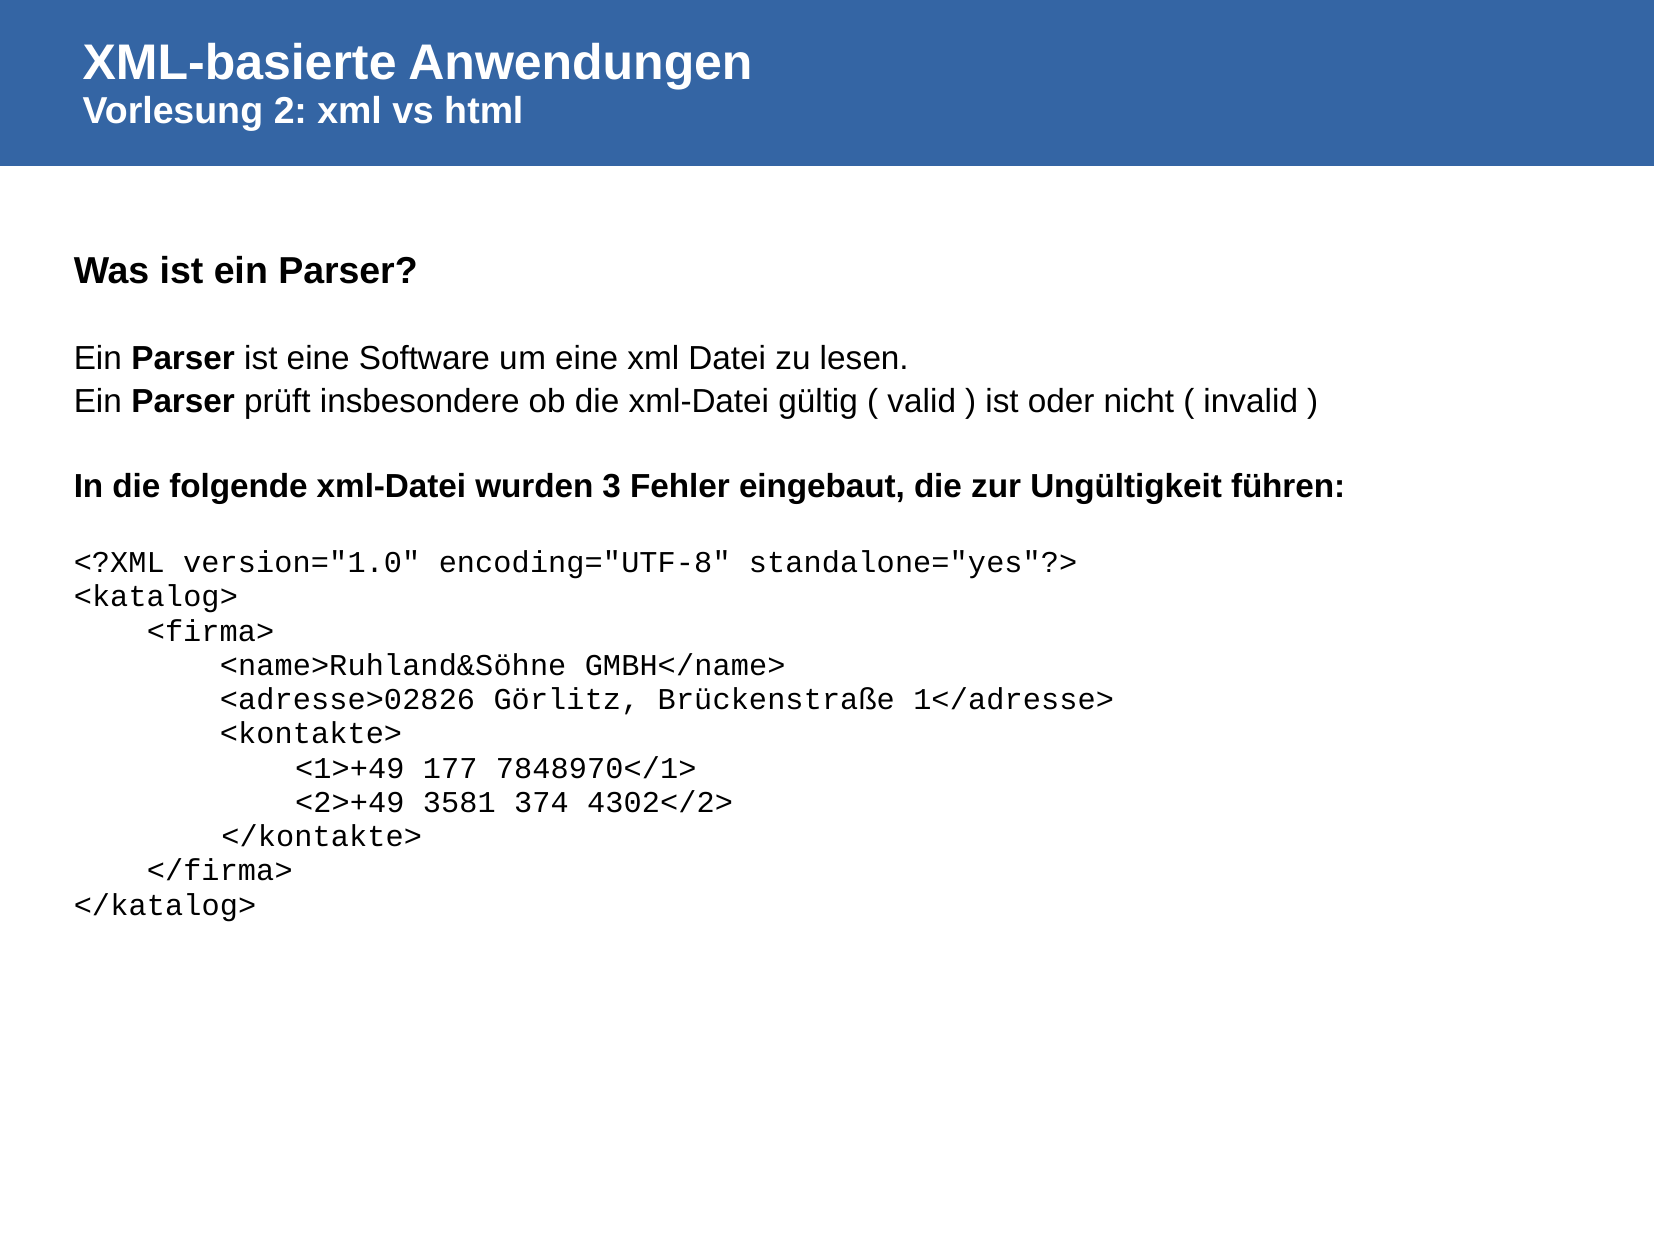

# XML-basierte Anwendungen Vorlesung 2: xml vs html
Was ist ein Parser?
Ein Parser ist eine Software um eine xml Datei zu lesen.
Ein Parser prüft insbesondere ob die xml-Datei gültig ( valid ) ist oder nicht ( invalid )
In die folgende xml-Datei wurden 3 Fehler eingebaut, die zur Ungültigkeit führen:
<?XML version="1.0" encoding="UTF-8" standalone="yes"?>
<katalog>
    <firma>
        <name>Ruhland&Söhne GMBH</name>
        <adresse>02826 Görlitz, Brückenstraße 1</adresse>
        <kontakte>
	 		<1>+49 177 7848970</1>
			<2>+49 3581 374 4302</2>
		</kontakte>
    </firma>
</katalog>